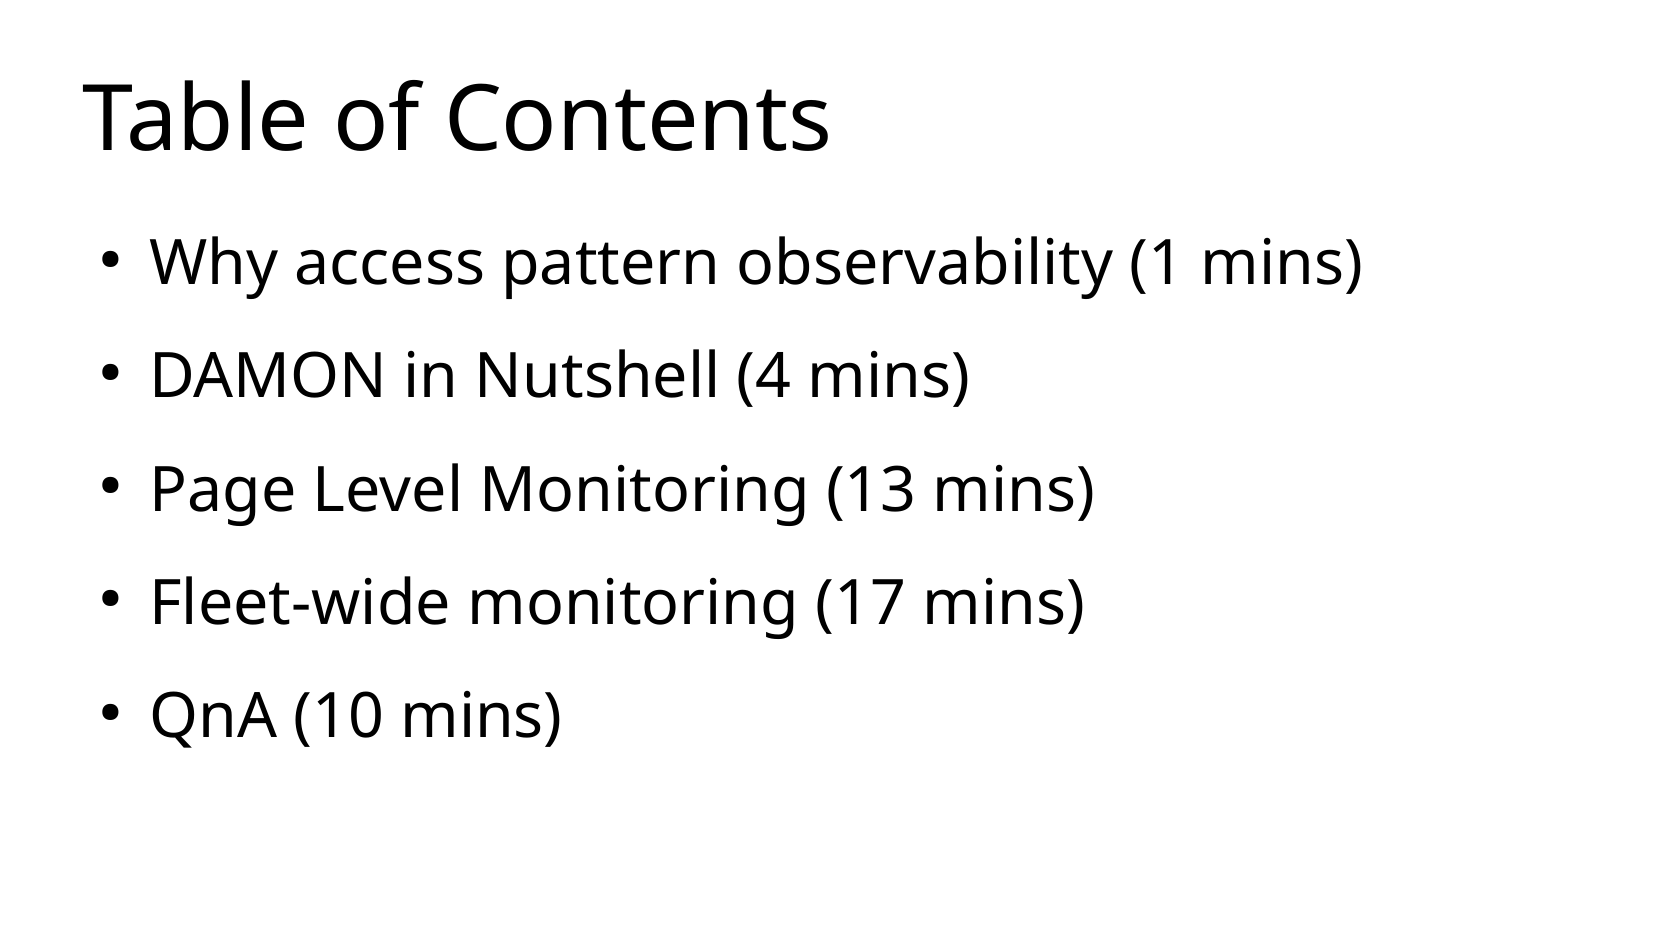

# Table of Contents
Why access pattern observability (1 mins)
DAMON in Nutshell (4 mins)
Page Level Monitoring (13 mins)
Fleet-wide monitoring (17 mins)
QnA (10 mins)